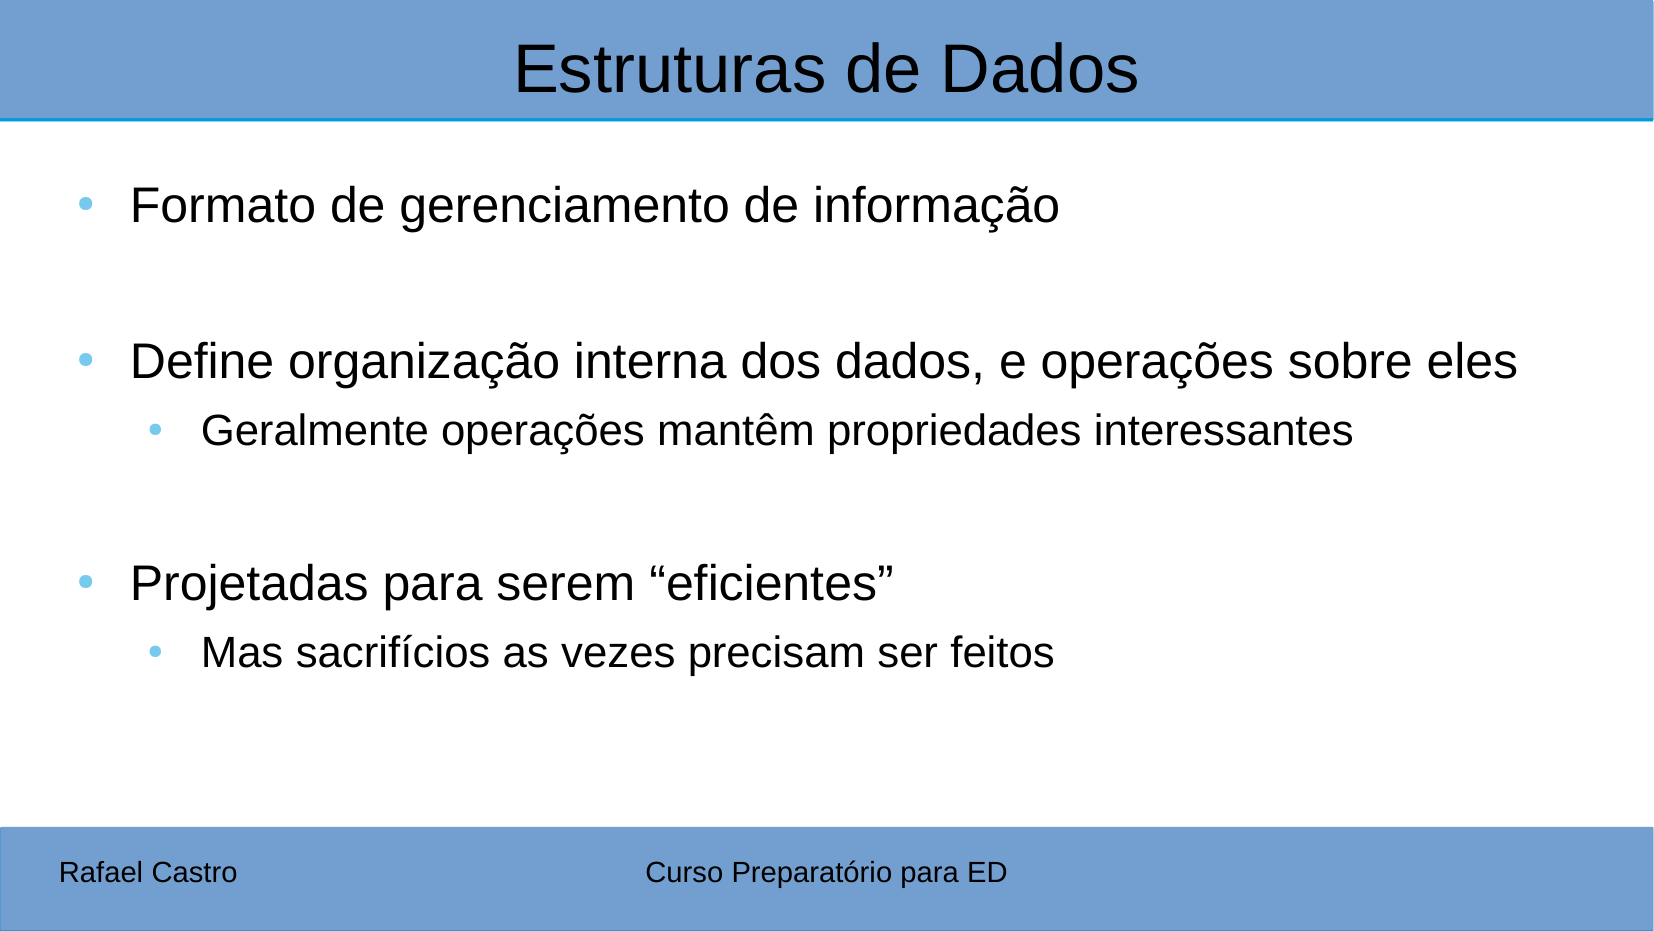

# Estruturas de Dados
Formato de gerenciamento de informação
Define organização interna dos dados, e operações sobre eles
Geralmente operações mantêm propriedades interessantes
Projetadas para serem “eficientes”
Mas sacrifícios as vezes precisam ser feitos
Curso Preparatório para ED